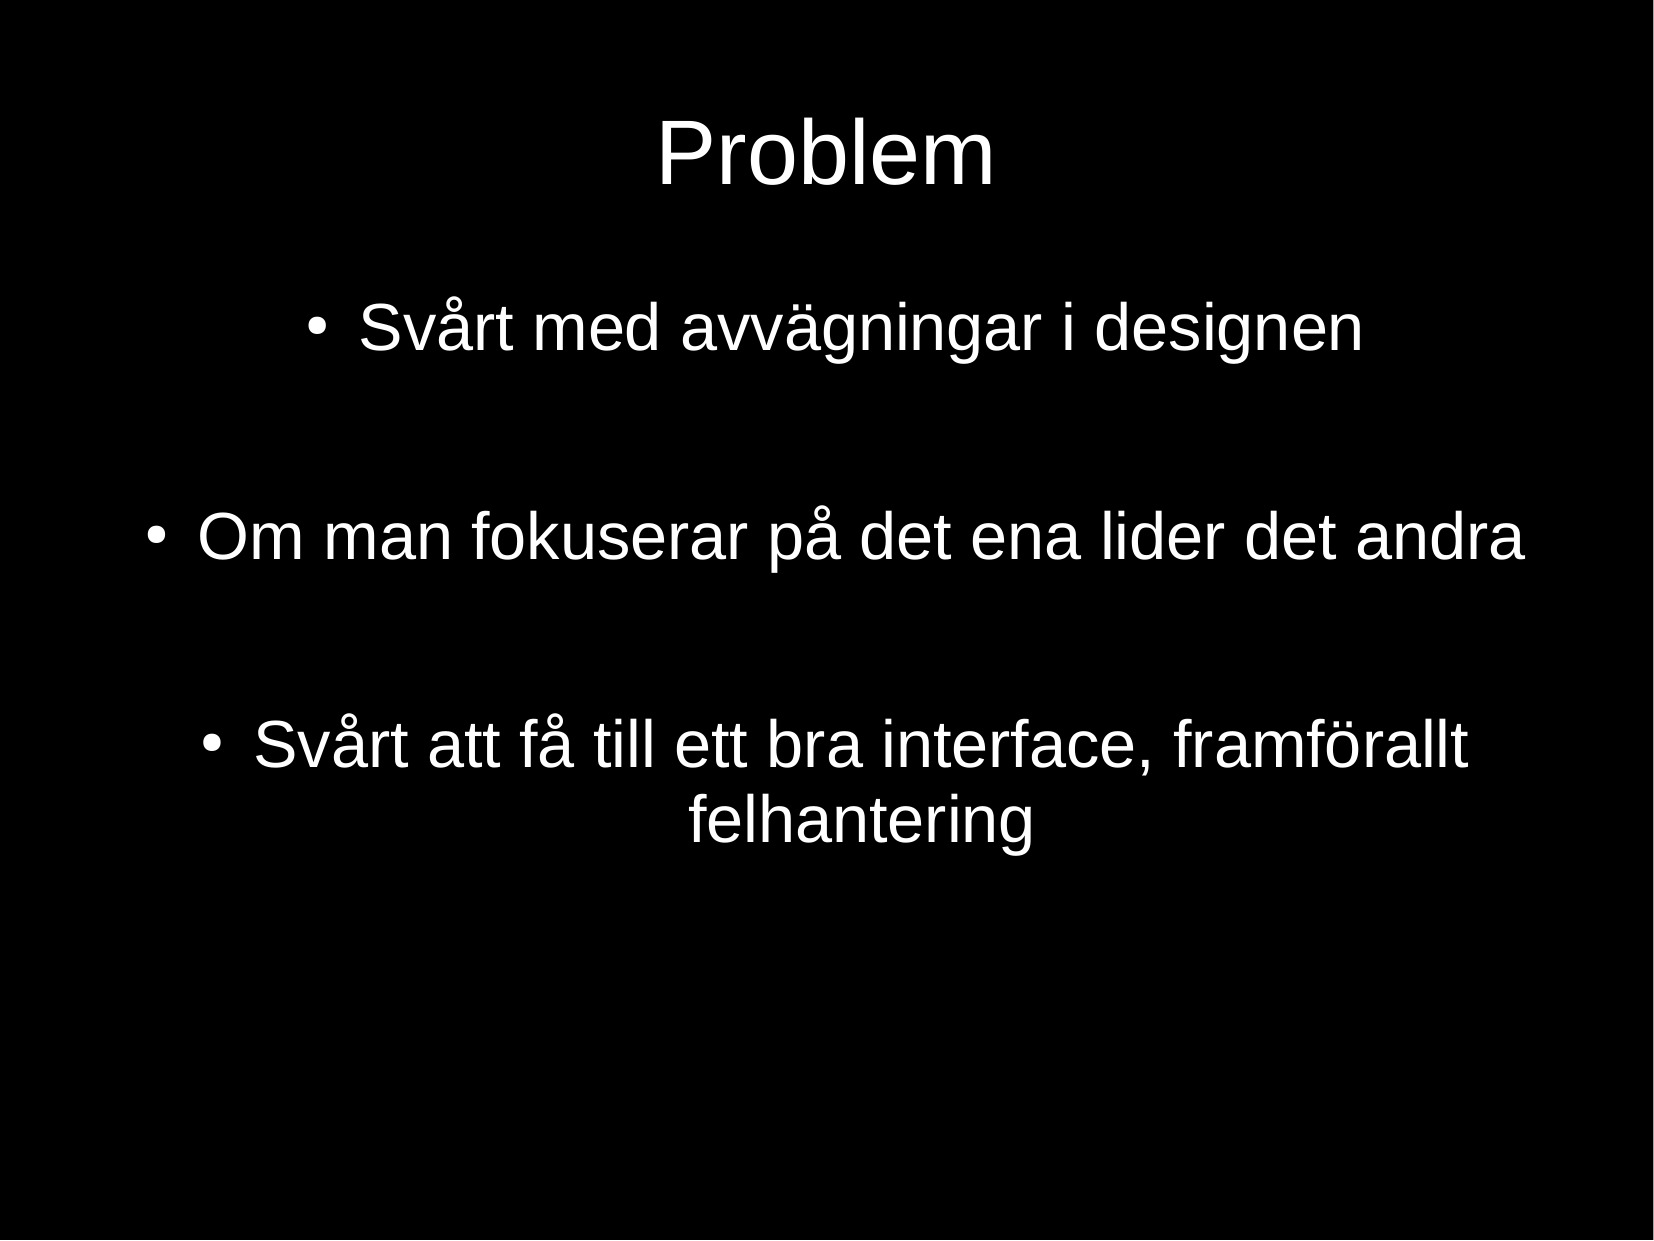

# Problem
Svårt med avvägningar i designen
Om man fokuserar på det ena lider det andra
Svårt att få till ett bra interface, framförallt felhantering